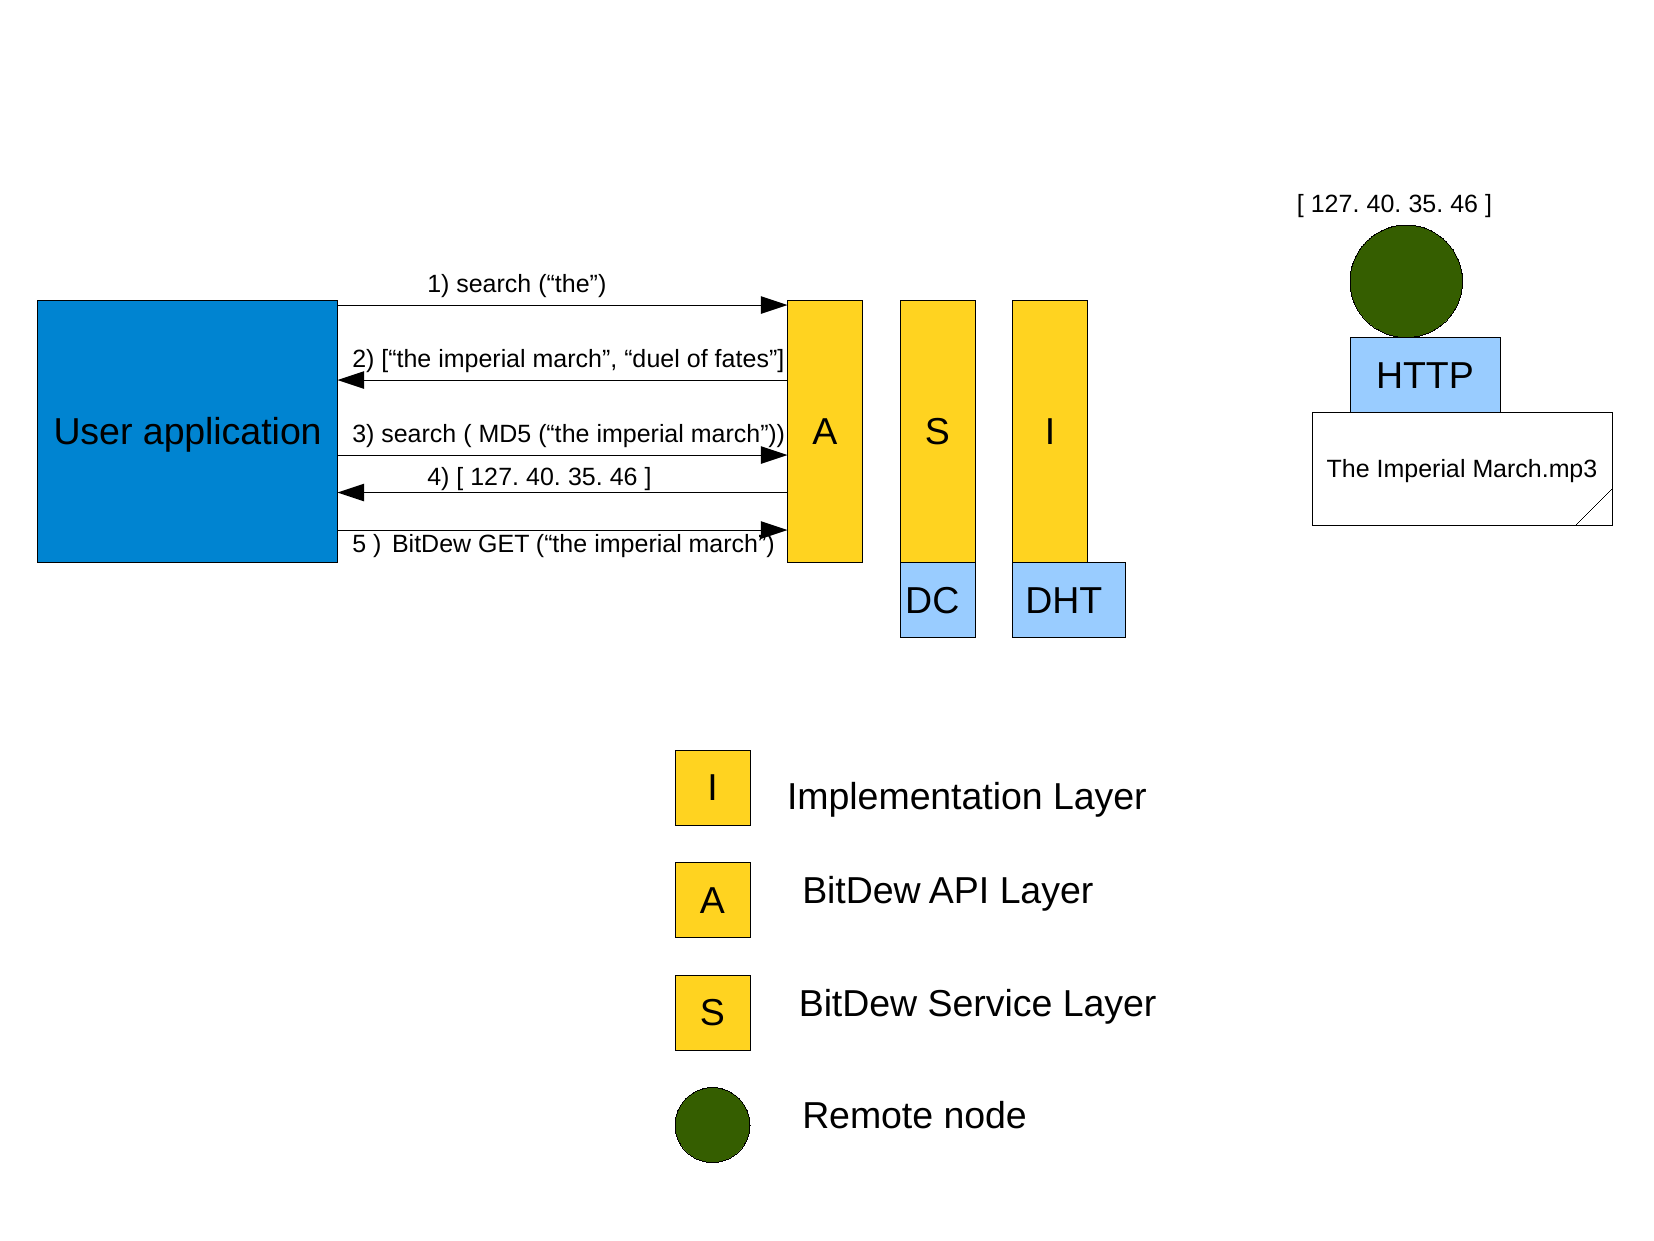

[ 127. 40. 35. 46 ]
1) search (“the”)
User application
A
S
I
2) [“the imperial march”, “duel of fates”]
HTTP
3) search ( MD5 (“the imperial march”))
The Imperial March.mp3
4) [ 127. 40. 35. 46 ]
5 ) BitDew GET (“the imperial march”)
DC
DHT
I
Implementation Layer
A
S
BitDew API Layer
BitDew Service Layer
Remote node